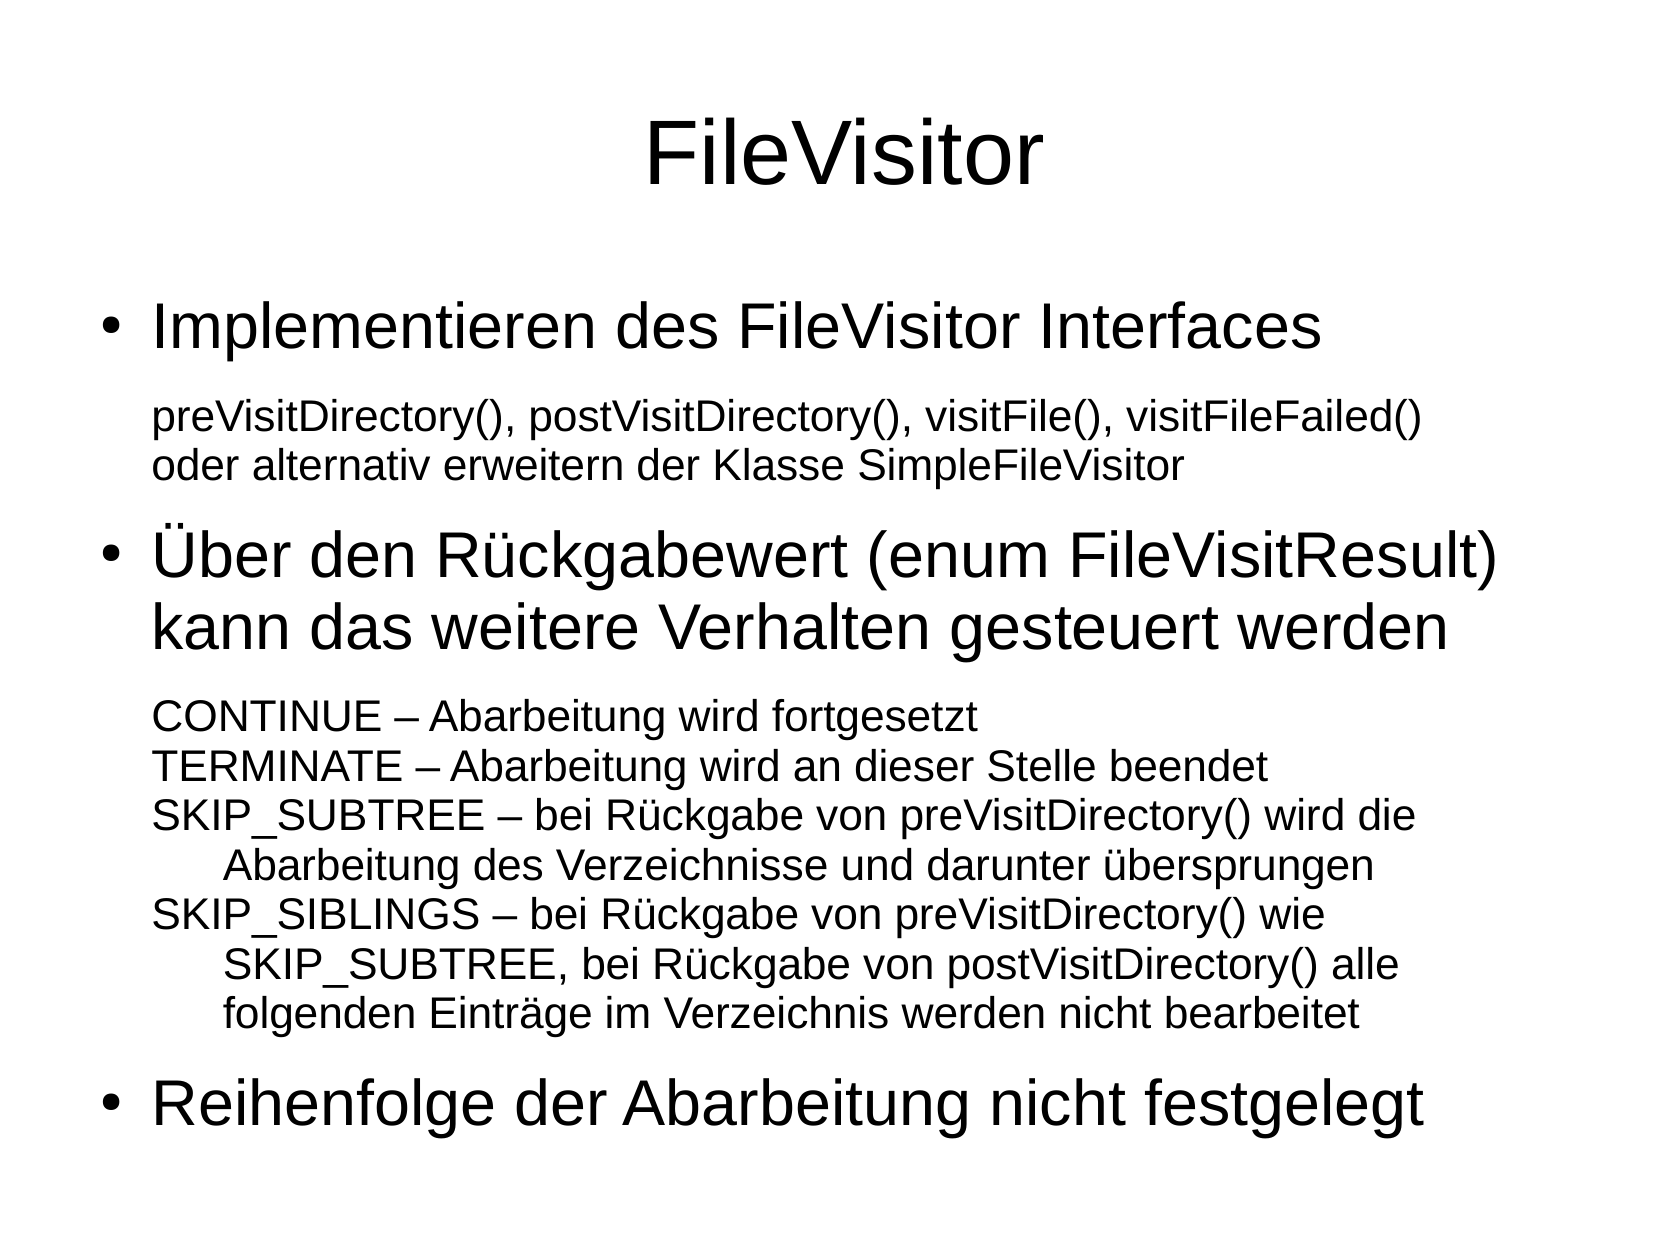

# FileVisitor
Implementieren des FileVisitor Interfaces
preVisitDirectory(), postVisitDirectory(), visitFile(), visitFileFailed()
oder alternativ erweitern der Klasse SimpleFileVisitor
Über den Rückgabewert (enum FileVisitResult) kann das weitere Verhalten gesteuert werden
CONTINUE – Abarbeitung wird fortgesetzt
TERMINATE – Abarbeitung wird an dieser Stelle beendet
SKIP_SUBTREE – bei Rückgabe von preVisitDirectory() wird die
	Abarbeitung des Verzeichnisse und darunter übersprungen
SKIP_SIBLINGS – bei Rückgabe von preVisitDirectory() wie
	SKIP_SUBTREE, bei Rückgabe von postVisitDirectory() alle
	folgenden Einträge im Verzeichnis werden nicht bearbeitet
Reihenfolge der Abarbeitung nicht festgelegt